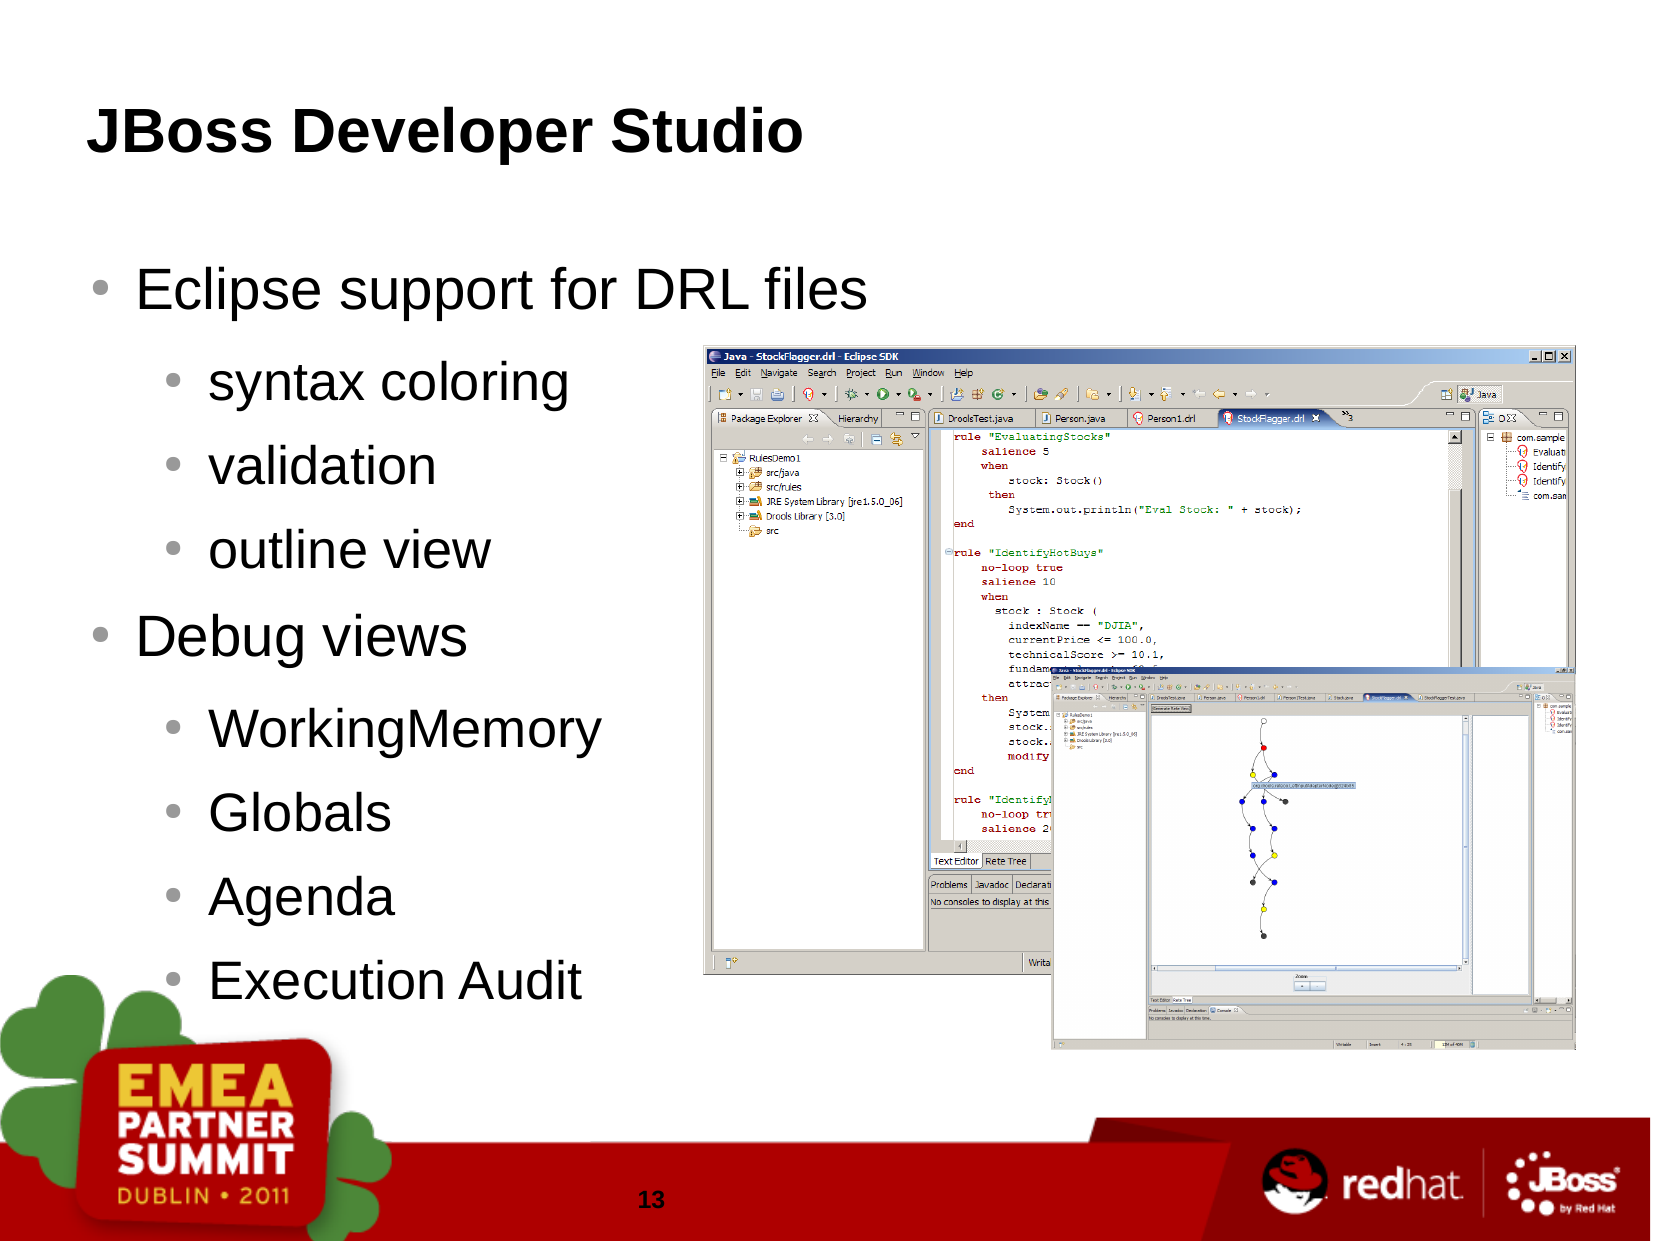

# JBoss Developer Studio
Eclipse support for DRL files
syntax coloring
validation
outline view
Debug views
WorkingMemory
Globals
Agenda
Execution Audit